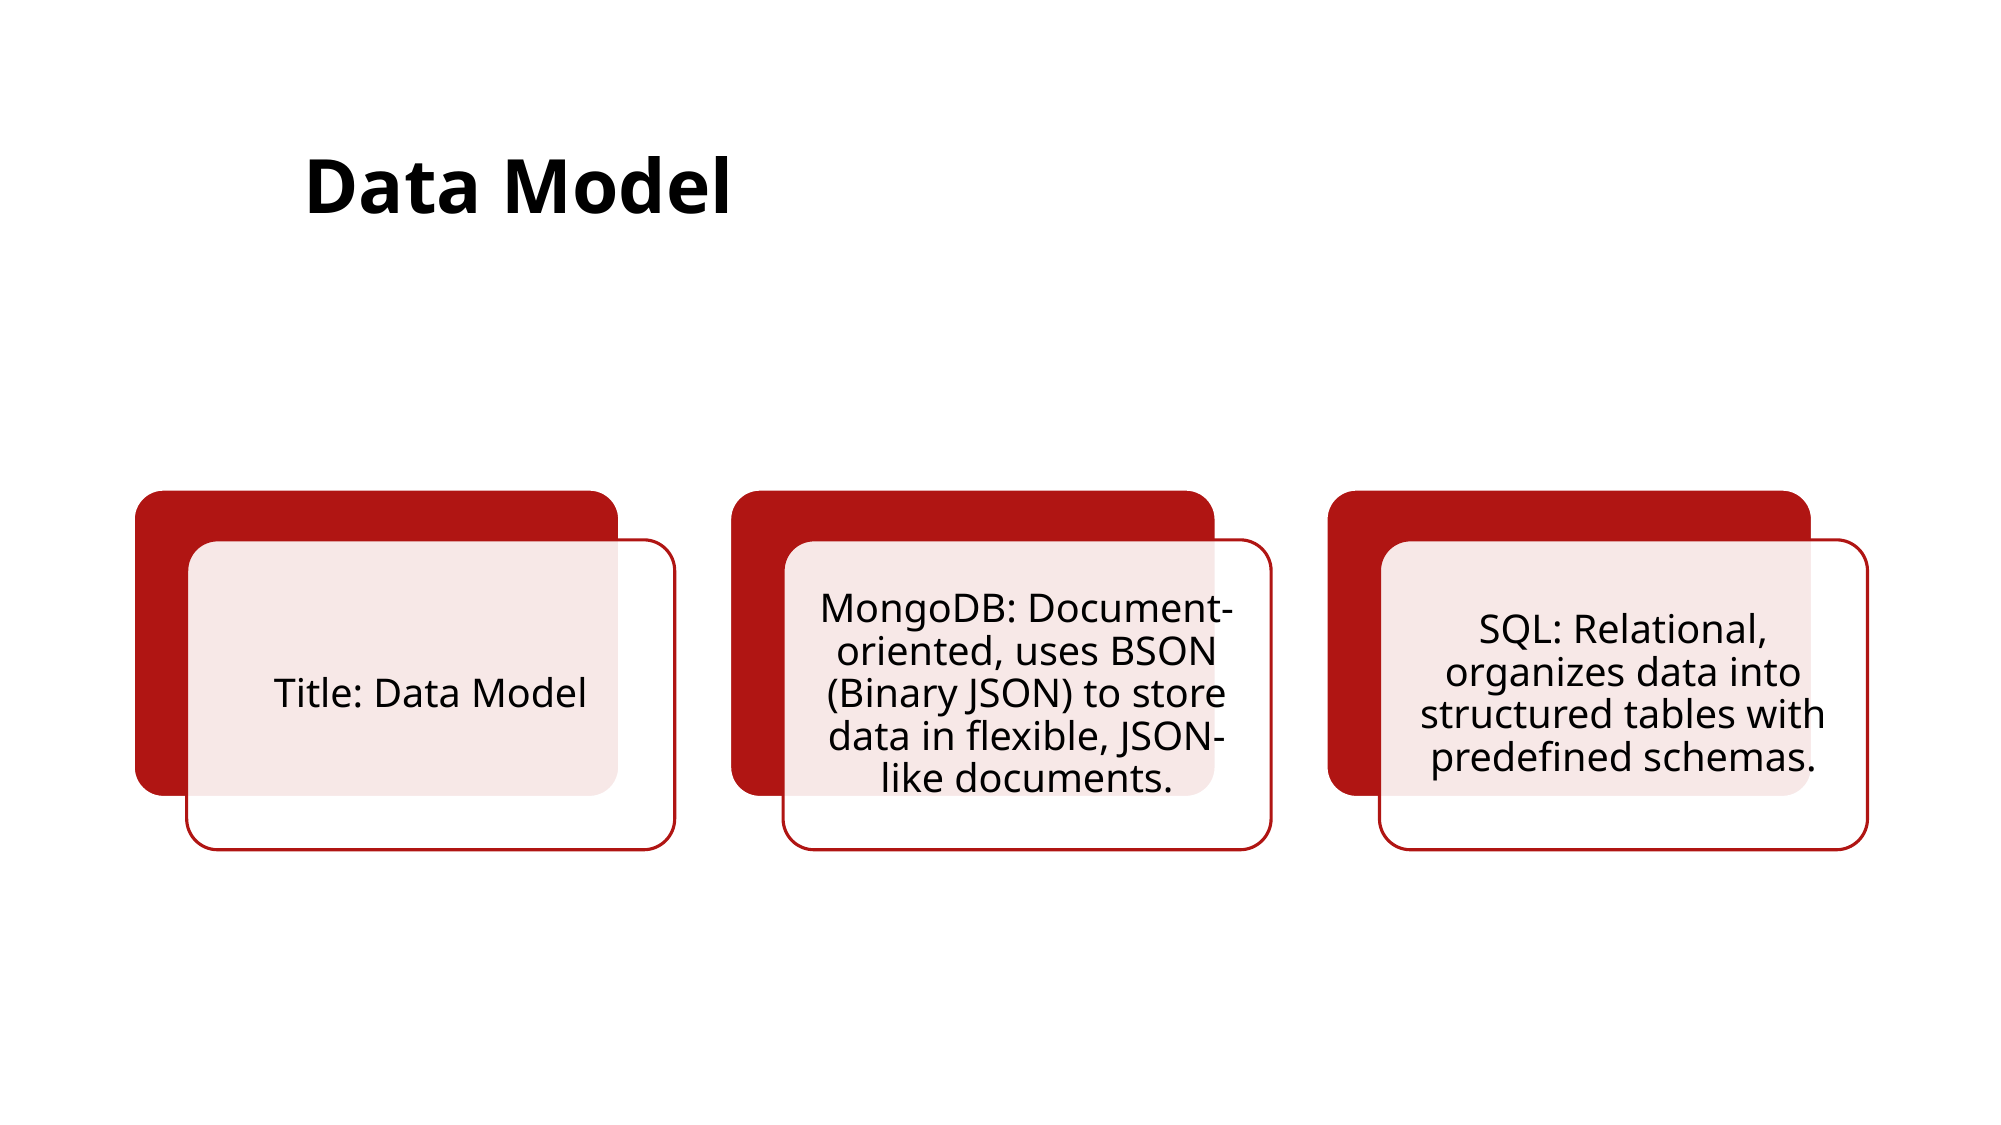

# Data Model
Title: Data Model
MongoDB: Document-oriented, uses BSON (Binary JSON) to store data in flexible, JSON-like documents.
SQL: Relational, organizes data into structured tables with predefined schemas.